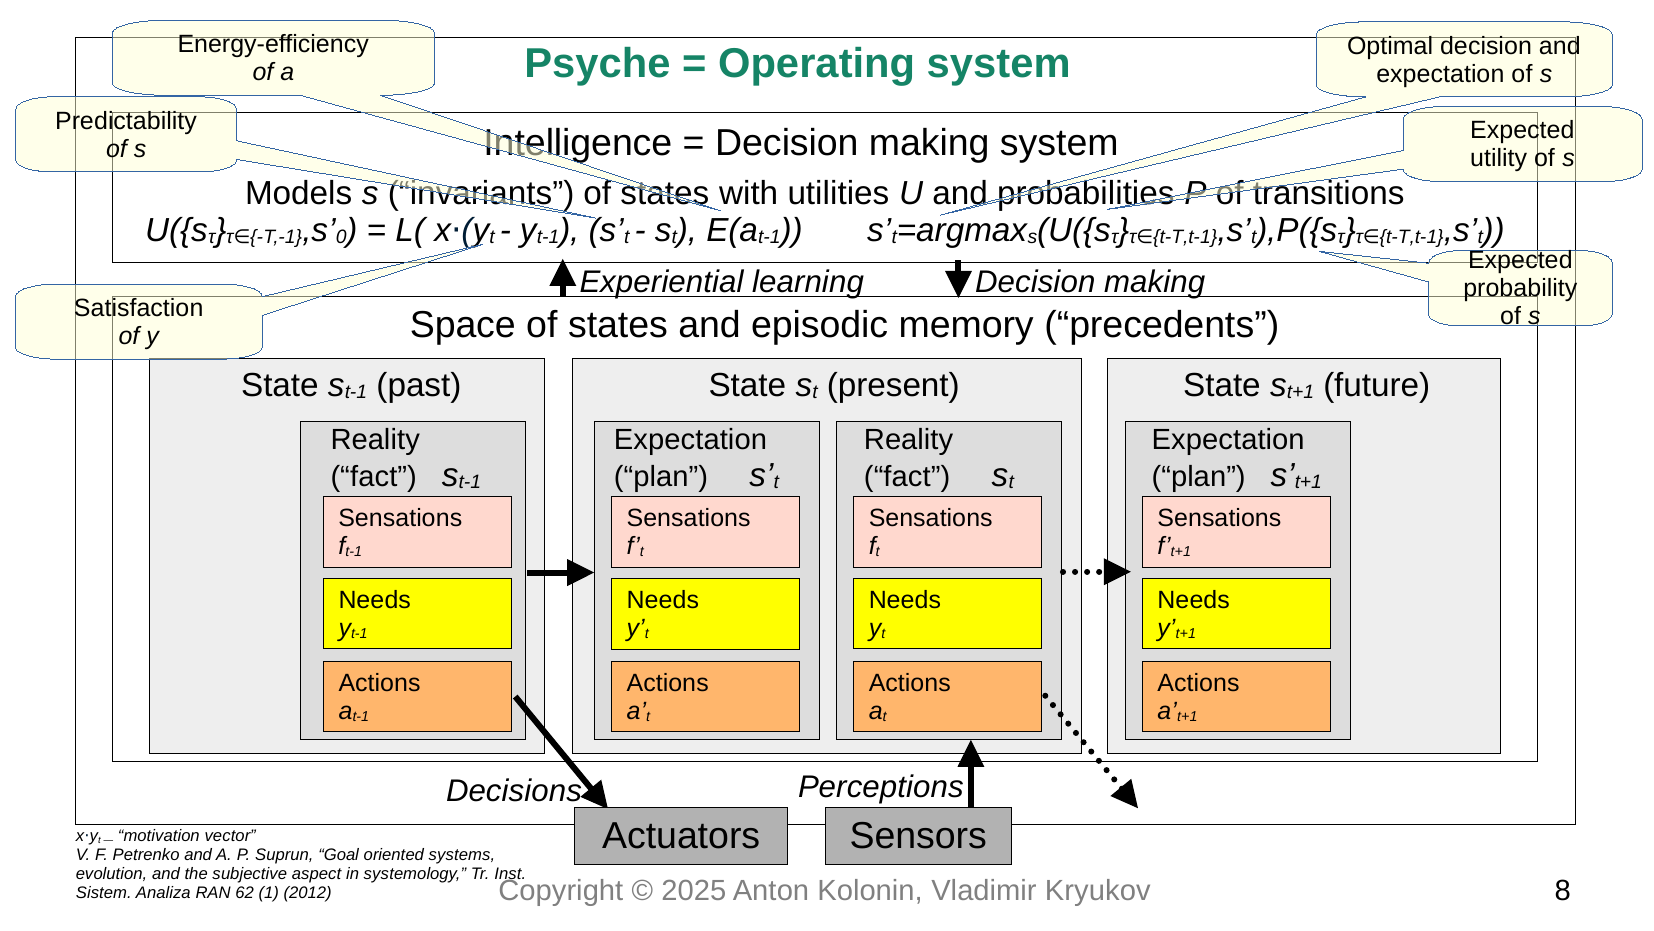

Energy-efficiency
of a
Optimal decision and expectation of s
Psyche = Operating system
Predictability
of s
Expected
utility of s
Intelligence = Decision making system
Models s (“invariants”) of states with utilities U and probabilities P of transitions
U({sτ}τ∈{-Τ,-1}​,s’0) = L( x⋅(yt - yt-1), (s’t - st), E(at-1)) s’t=argmaxs(U({sτ}τ∈{t-Τ,t-1}​,s’t),P({sτ}τ∈{t-Τ,t-1}​,s’t))
Expected probability
of s
Experiential learning
Decision making
Satisfaction
of y
Space of states and episodic memory (“precedents”)
State st-1 (past)
State st (present)
State st+1 (future)
Reality
(“fact”) st-1
Expectation
(“plan”) s’t
Reality
(“fact”) st
Expectation
(“plan”) s’t+1
Sensations
ft-1
Ощущения
f’t
Sensations
ft
Sensations
f’t+1
Sensations
f’t
Needs
yt-1
Потребности
x’t
Needs
yt
Needs
y’t+1
Needs
y’t
Actions
at-1
Действия
a’t
Actions
at
Actions
a’t+1
Actions
a’t
Perceptions
Decisions
Actuators
Sensors
x⋅yt — “motivation vector”
V. F. Petrenko and A. P. Suprun, “Goal oriented systems, evolution, and the subjective aspect in systemology,” Tr. Inst. Sistem. Analiza RAN 62 (1) (2012)
Copyright © 2025 Anton Kolonin, Vladimir Kryukov
8